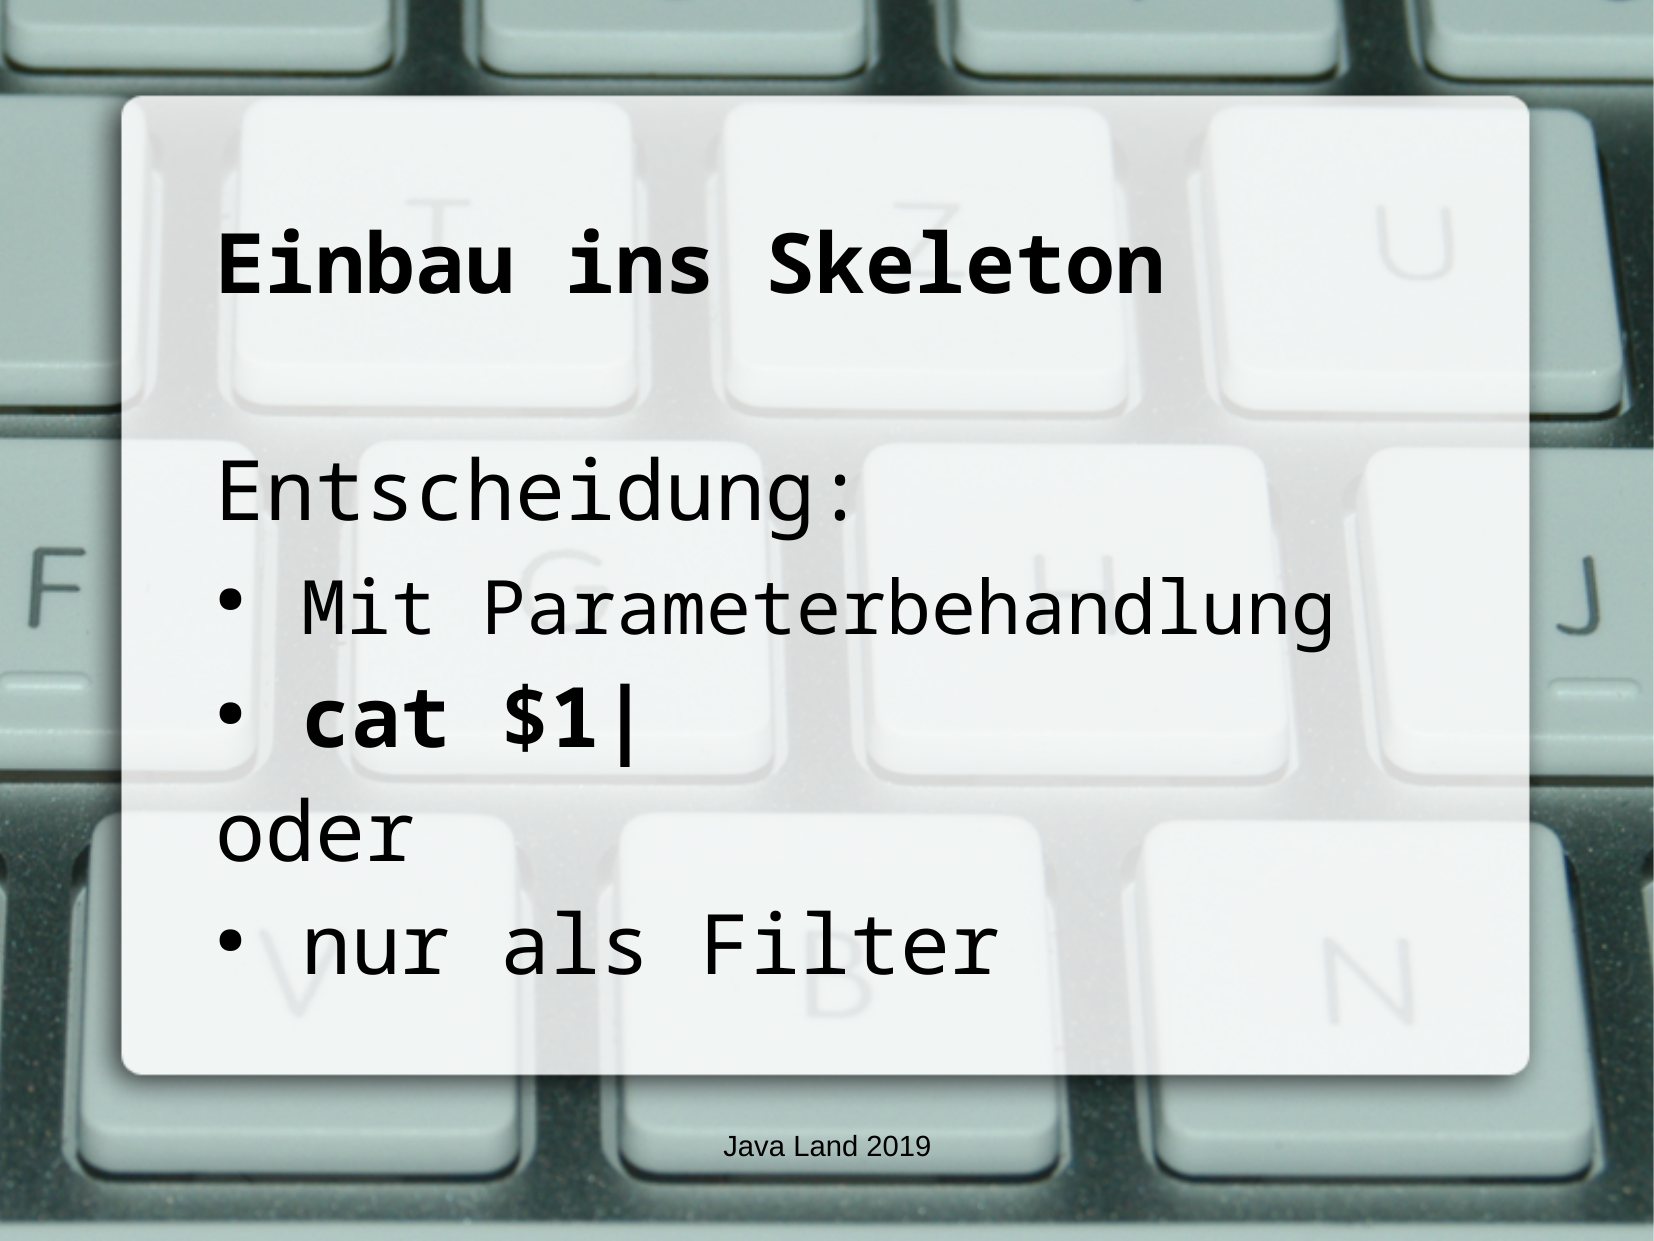

#
Einbau ins Skeleton
Entscheidung:
 Mit Parameterbehandlung
 cat $1|
oder
 nur als Filter